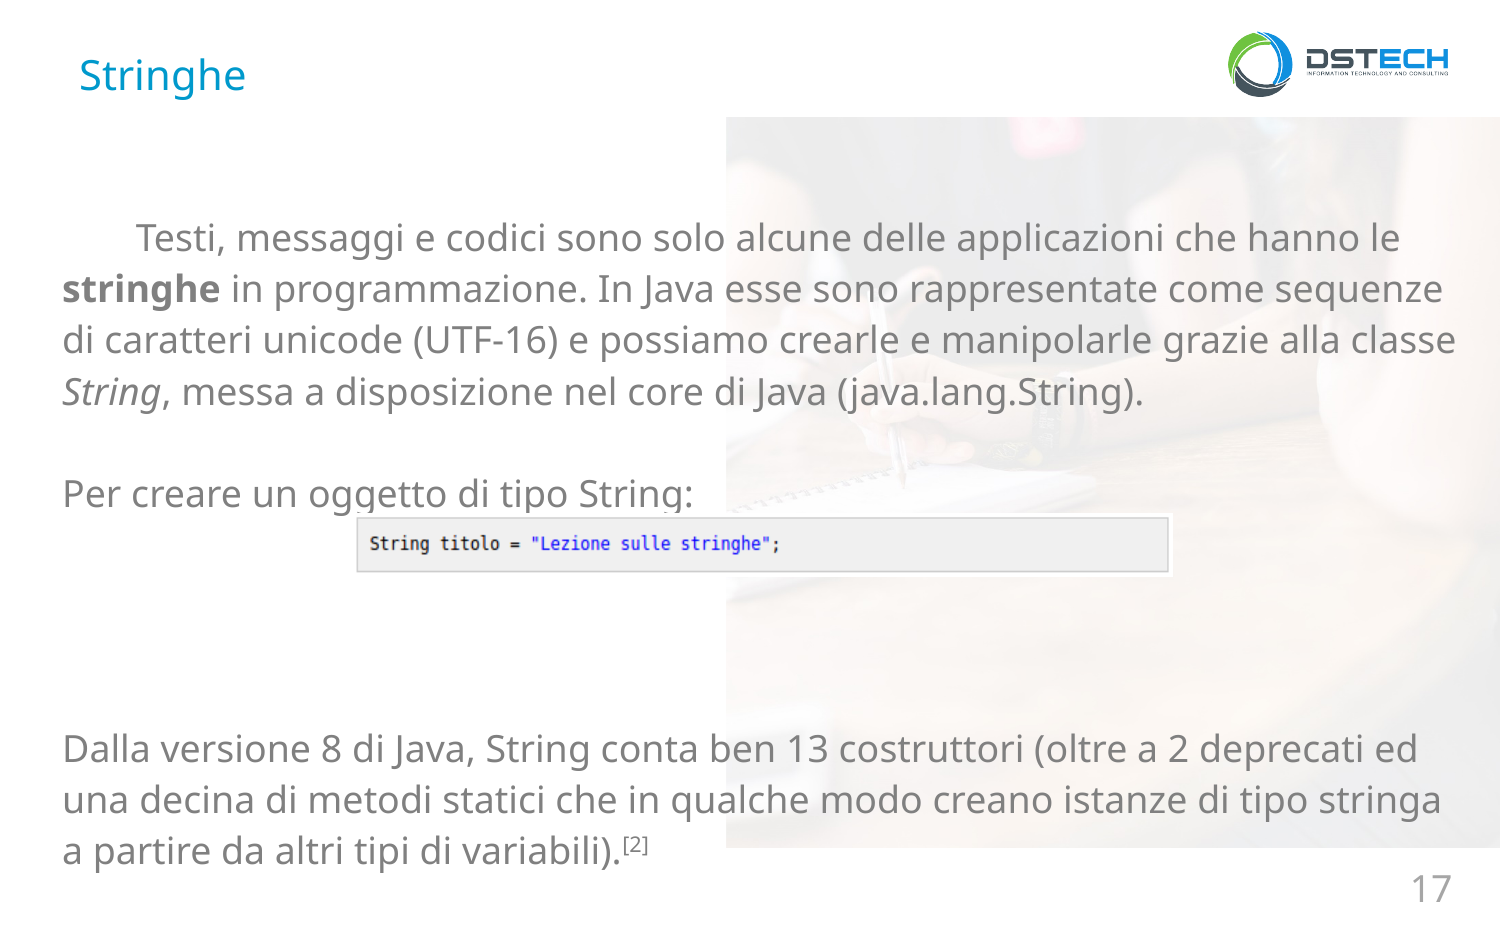

Stringhe
	Testi, messaggi e codici sono solo alcune delle applicazioni che hanno le stringhe in programmazione. In Java esse sono rappresentate come sequenze di caratteri unicode (UTF-16) e possiamo crearle e manipolarle grazie alla classe String, messa a disposizione nel core di Java (java.lang.String).
Per creare un oggetto di tipo String:
Dalla versione 8 di Java, String conta ben 13 costruttori (oltre a 2 deprecati ed una decina di metodi statici che in qualche modo creano istanze di tipo stringa a partire da altri tipi di variabili).[2]
17